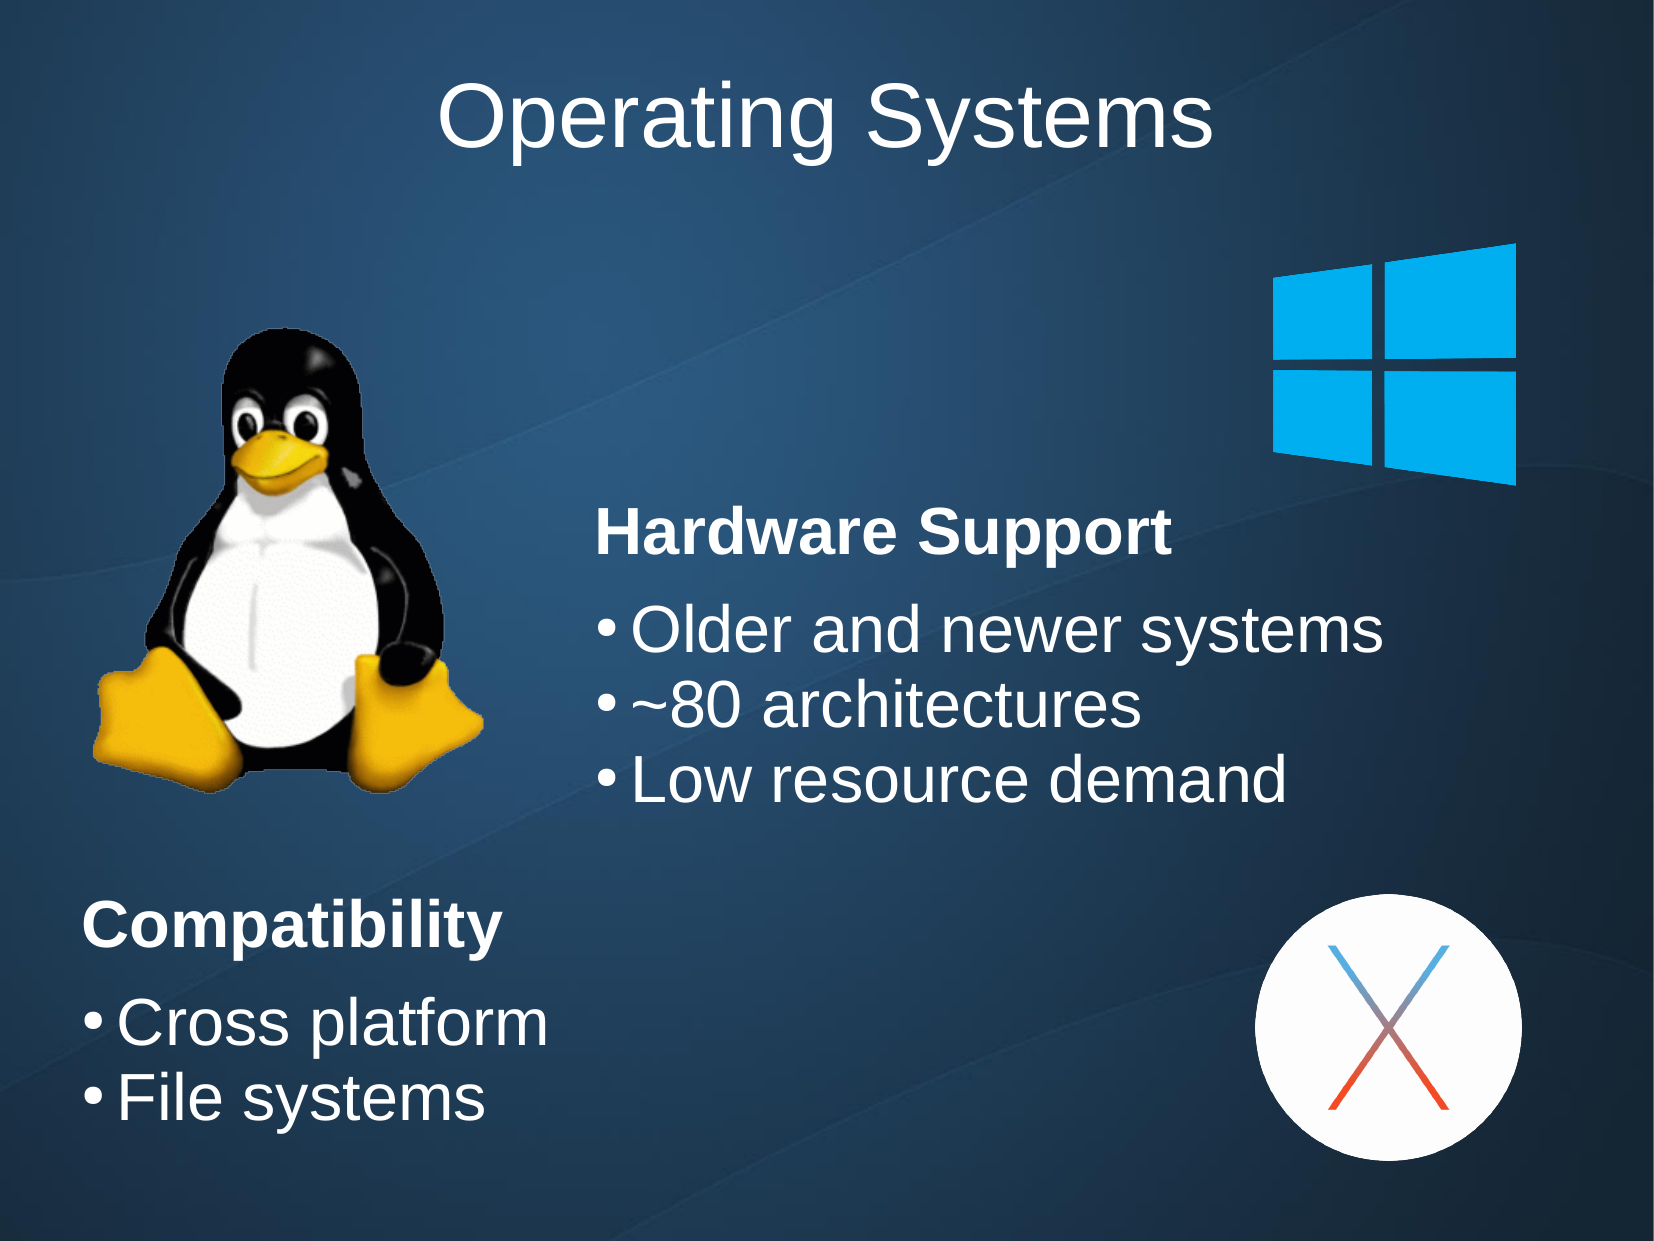

# Operating Systems
Hardware Support
Older and newer systems
~80 architectures
Low resource demand
Compatibility
Cross platform
File systems